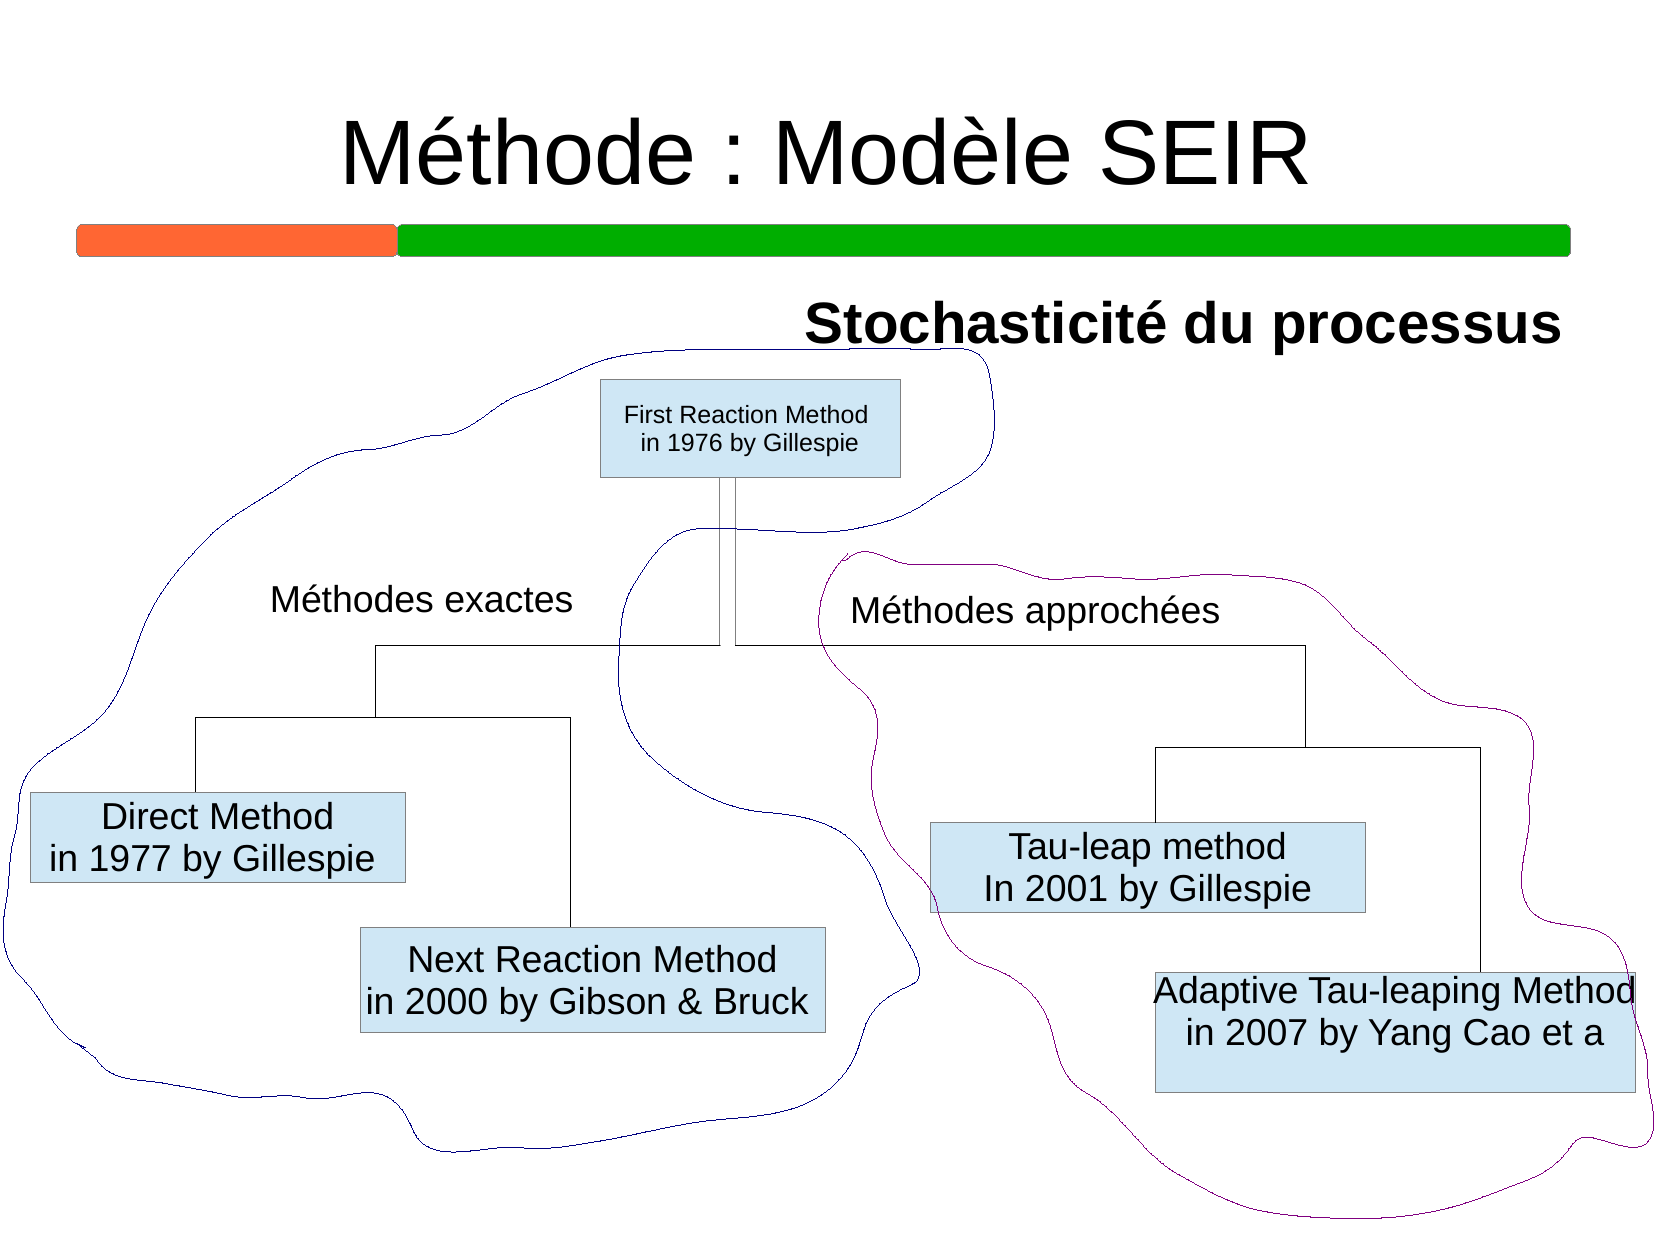

# Méthode : Modèle SEIR
Stochasticité du processus
First Reaction Method
in 1976 by Gillespie
Méthodes exactes
 Méthodes approchées
Direct Method
in 1977 by Gillespie
Tau-leap method
In 2001 by Gillespie
Next Reaction Method
in 2000 by Gibson & Bruck
Adaptive Tau-leaping Method
in 2007 by Yang Cao et a